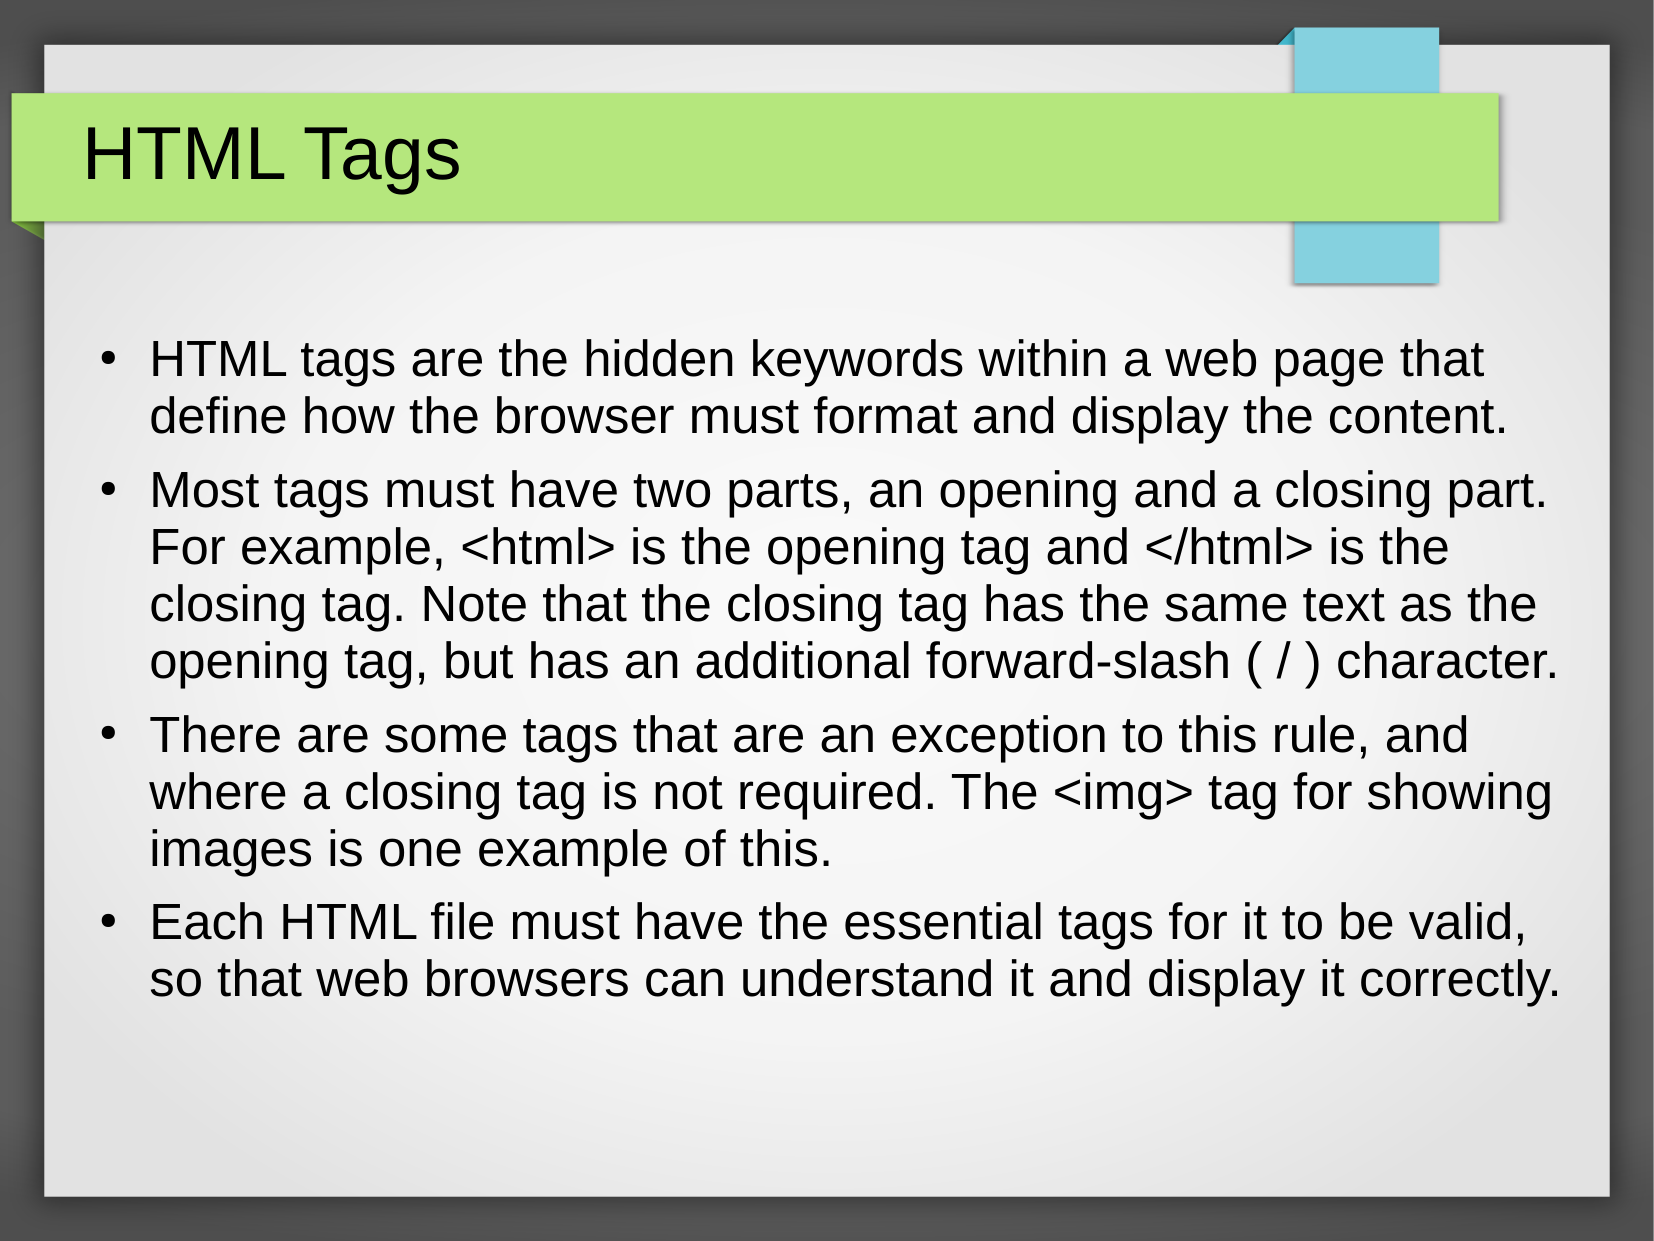

# HTML Tags
HTML tags are the hidden keywords within a web page that define how the browser must format and display the content.
Most tags must have two parts, an opening and a closing part. For example, <html> is the opening tag and </html> is the closing tag. Note that the closing tag has the same text as the opening tag, but has an additional forward-slash ( / ) character.
There are some tags that are an exception to this rule, and where a closing tag is not required. The <img> tag for showing images is one example of this.
Each HTML file must have the essential tags for it to be valid, so that web browsers can understand it and display it correctly.